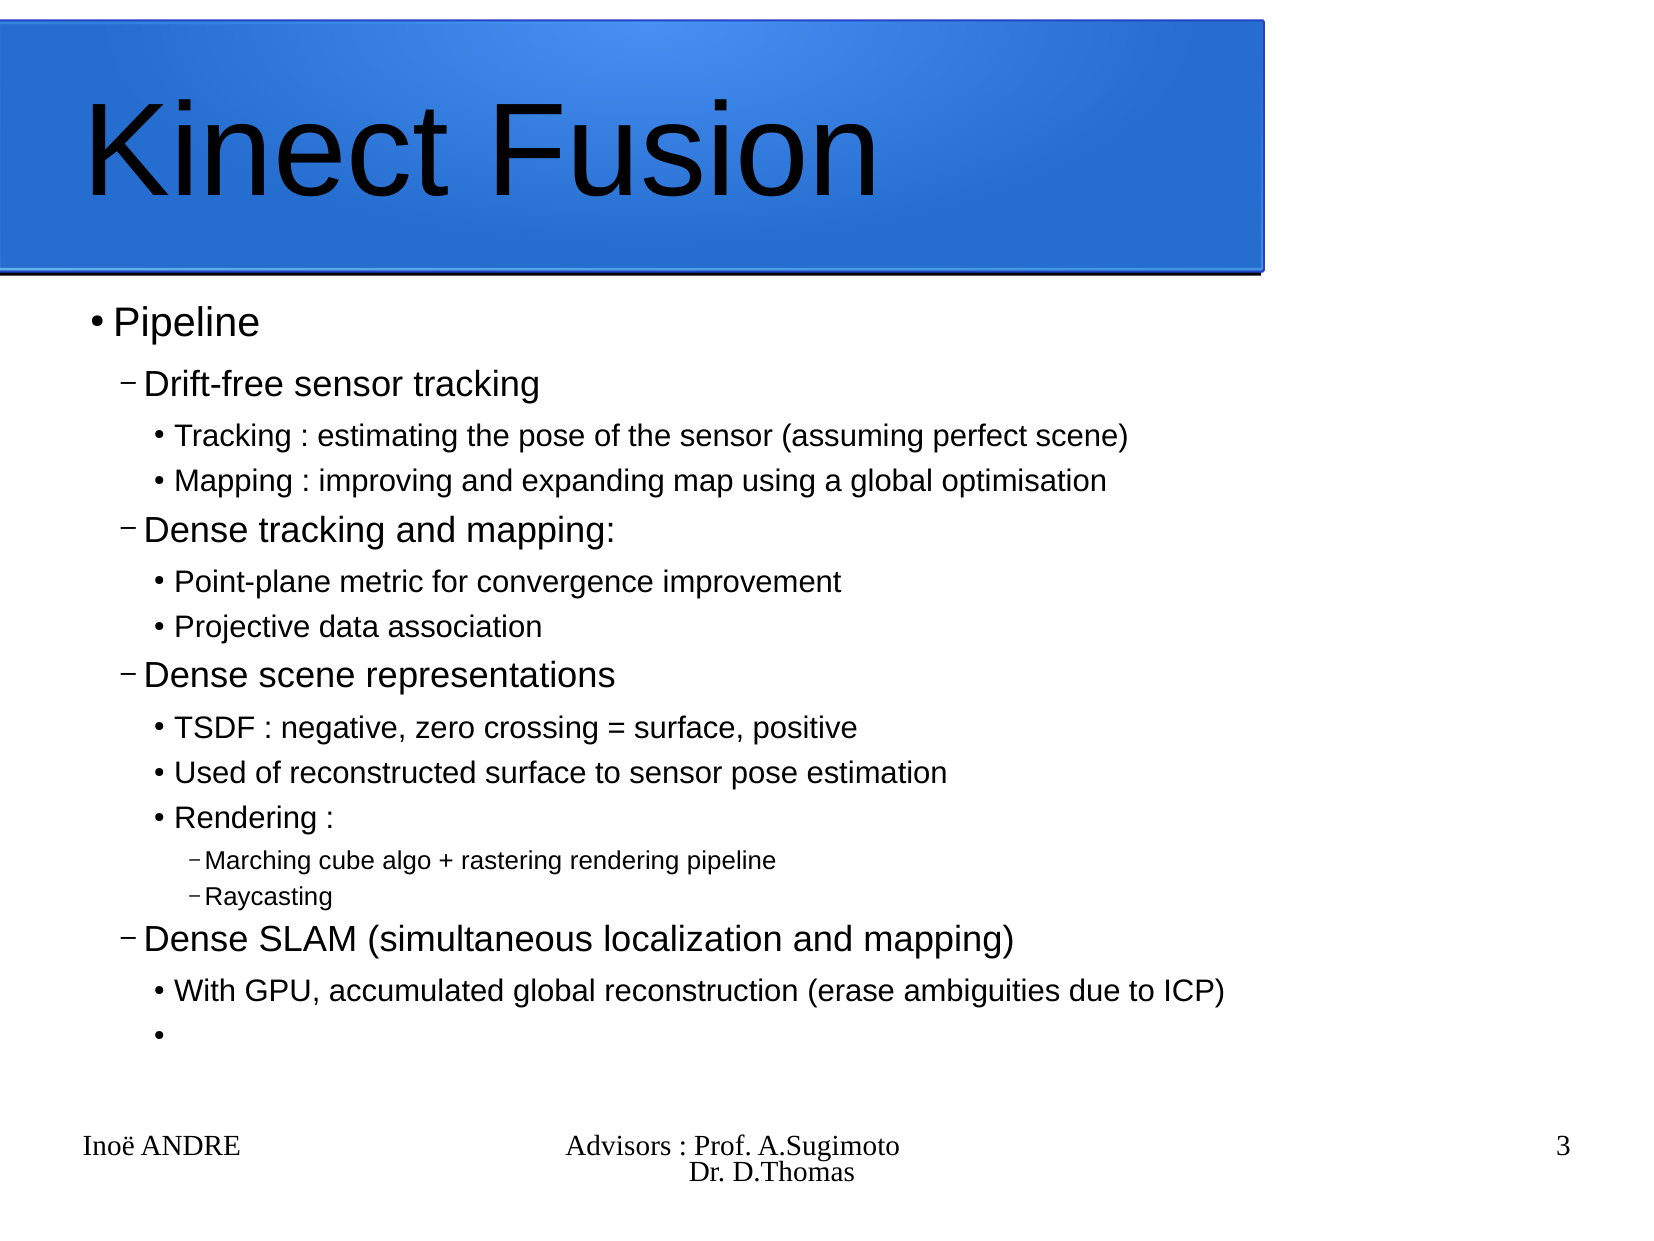

# Kinect Fusion
Pipeline
Drift-free sensor tracking
Tracking : estimating the pose of the sensor (assuming perfect scene)
Mapping : improving and expanding map using a global optimisation
Dense tracking and mapping:
Point-plane metric for convergence improvement
Projective data association
Dense scene representations
TSDF : negative, zero crossing = surface, positive
Used of reconstructed surface to sensor pose estimation
Rendering :
Marching cube algo + rastering rendering pipeline
Raycasting
Dense SLAM (simultaneous localization and mapping)
With GPU, accumulated global reconstruction (erase ambiguities due to ICP)
Inoë ANDRE
Advisors : Prof. A.Sugimoto Dr. D.Thomas
3